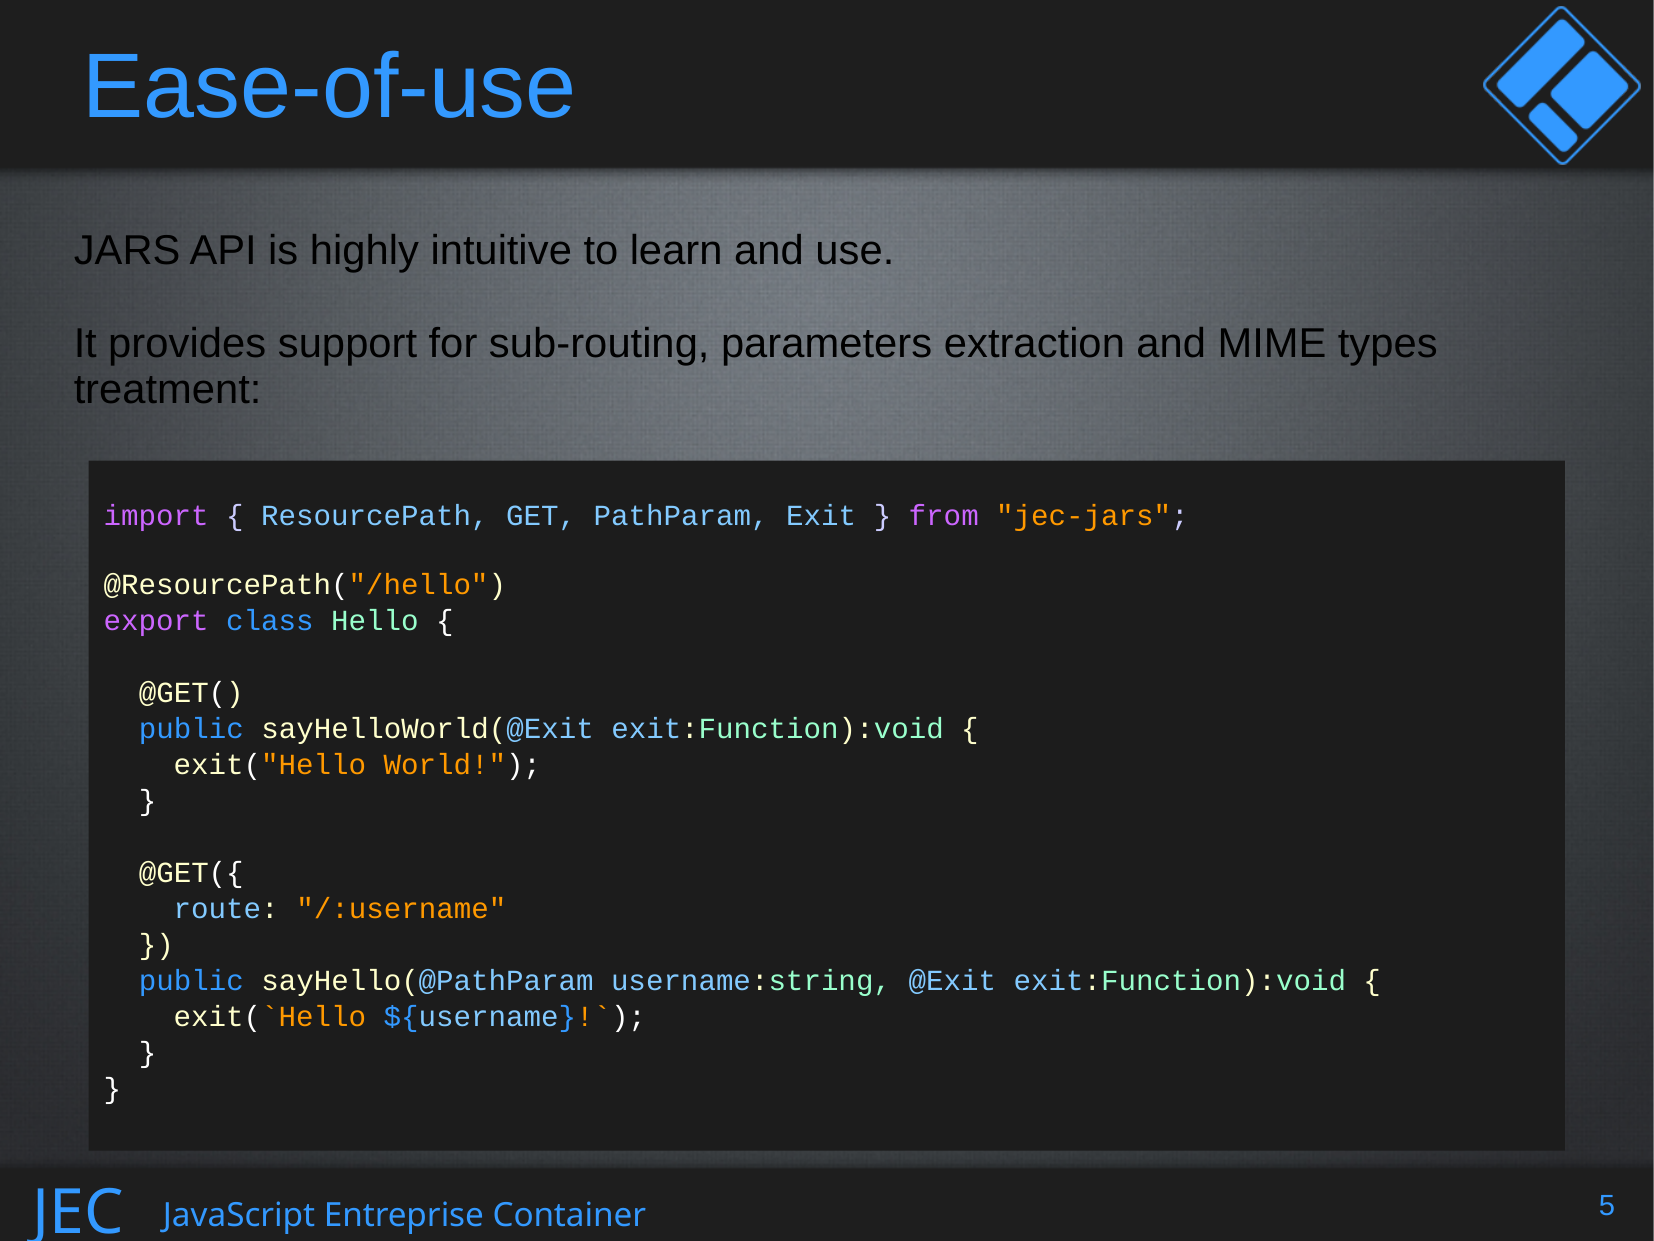

# Ease-of-use
JARS API is highly intuitive to learn and use.
It provides support for sub-routing, parameters extraction and MIME types treatment:
import { ResourcePath, GET, PathParam, Exit } from "jec-jars";
@ResourcePath("/hello")
export class Hello {
 @GET()
 public sayHelloWorld(@Exit exit:Function):void {
 exit("Hello World!");
 }
 @GET({
 route: "/:username"
 })
 public sayHello(@PathParam username:string, @Exit exit:Function):void {
 exit(`Hello ${username}!`);
 }
}
JEC
5
JavaScript Entreprise Container